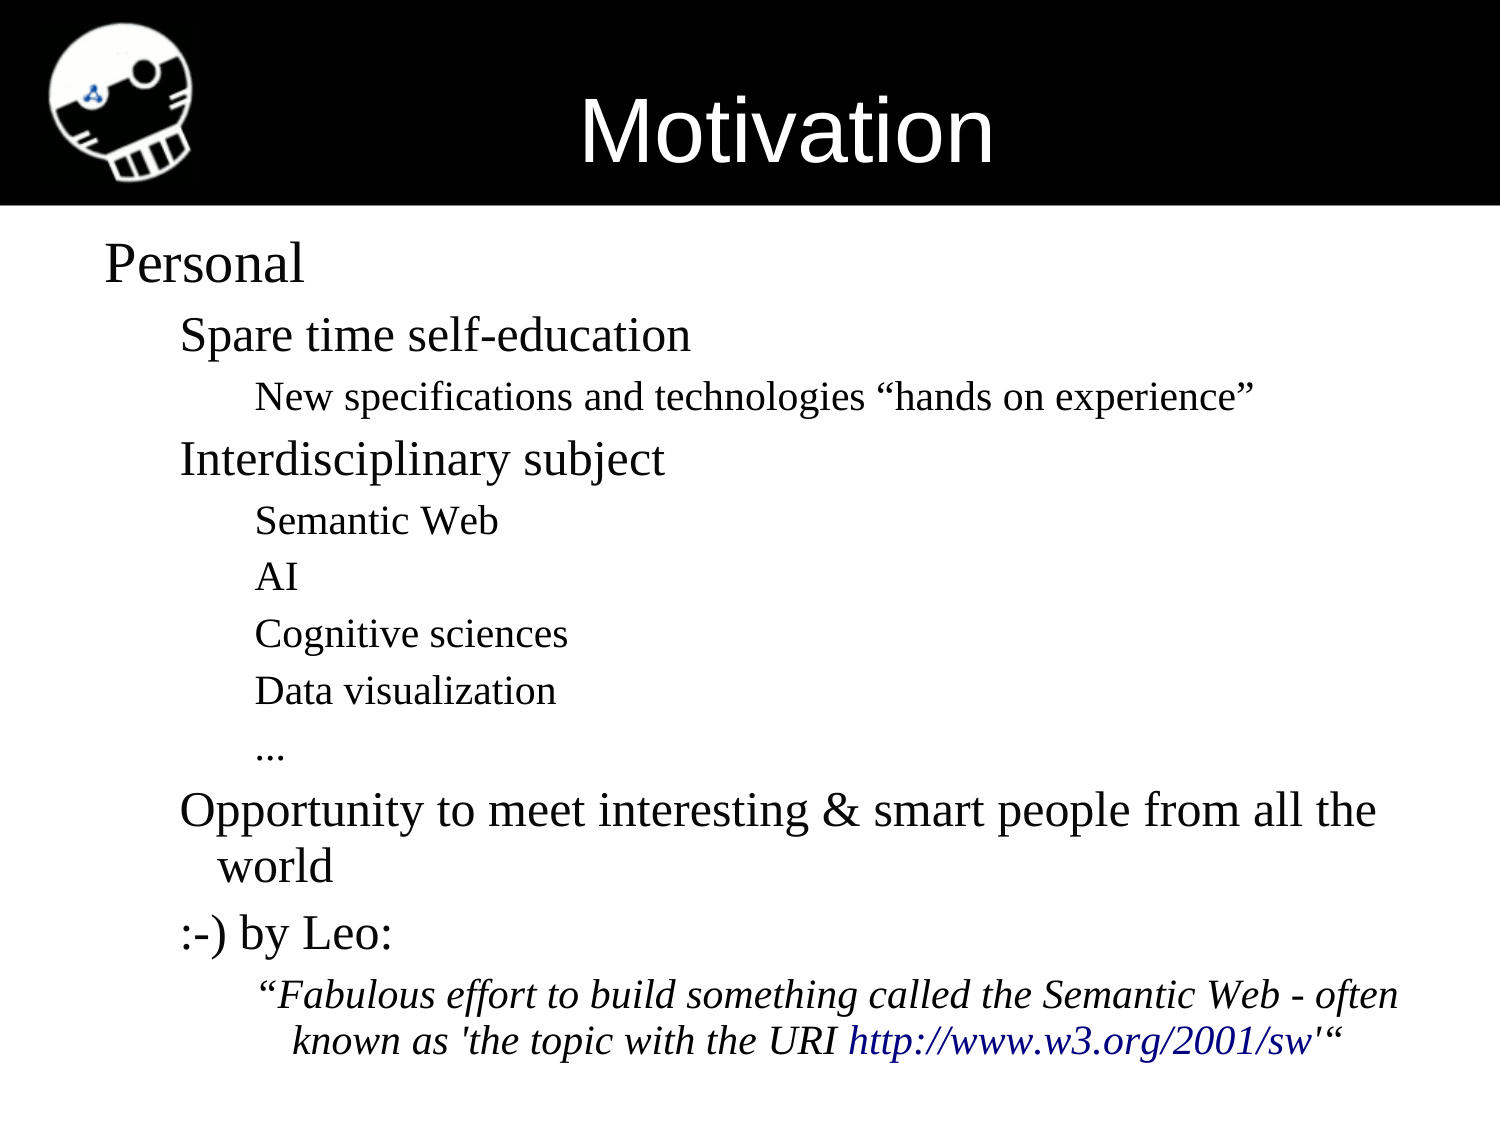

# Motivation
Personal
Spare time self-education
New specifications and technologies “hands on experience”
Interdisciplinary subject
Semantic Web
AI
Cognitive sciences
Data visualization
...
Opportunity to meet interesting & smart people from all the world
:-) by Leo:
“Fabulous effort to build something called the Semantic Web - often known as 'the topic with the URI http://www.w3.org/2001/sw'“
5